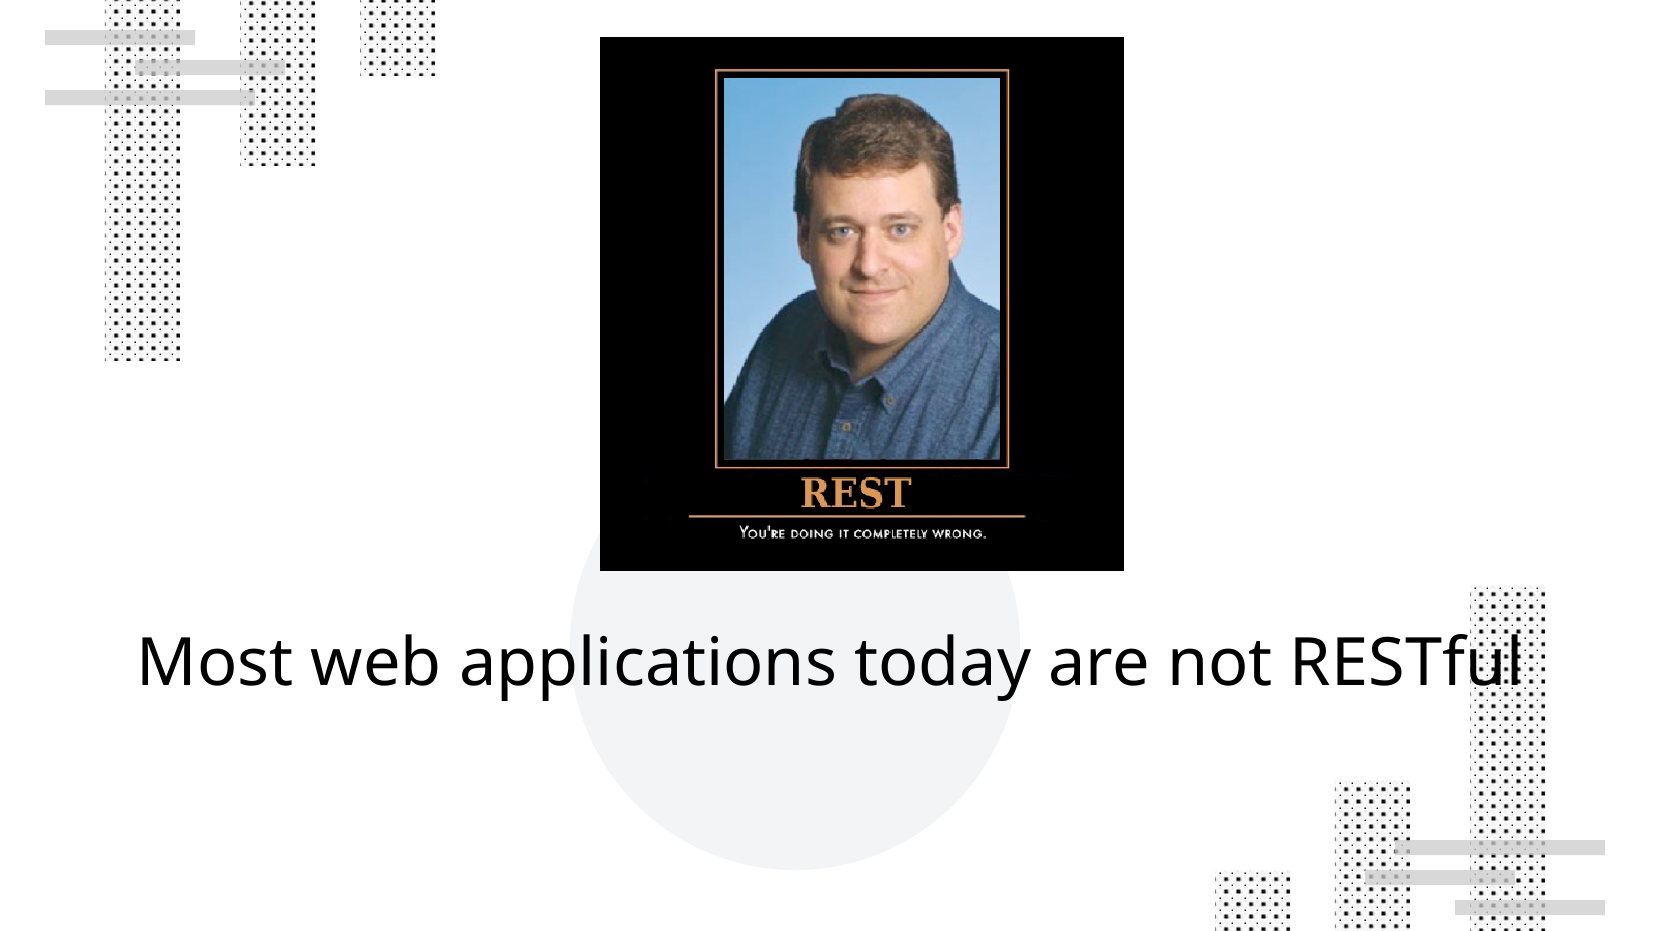

# Most web applications today are not RESTful